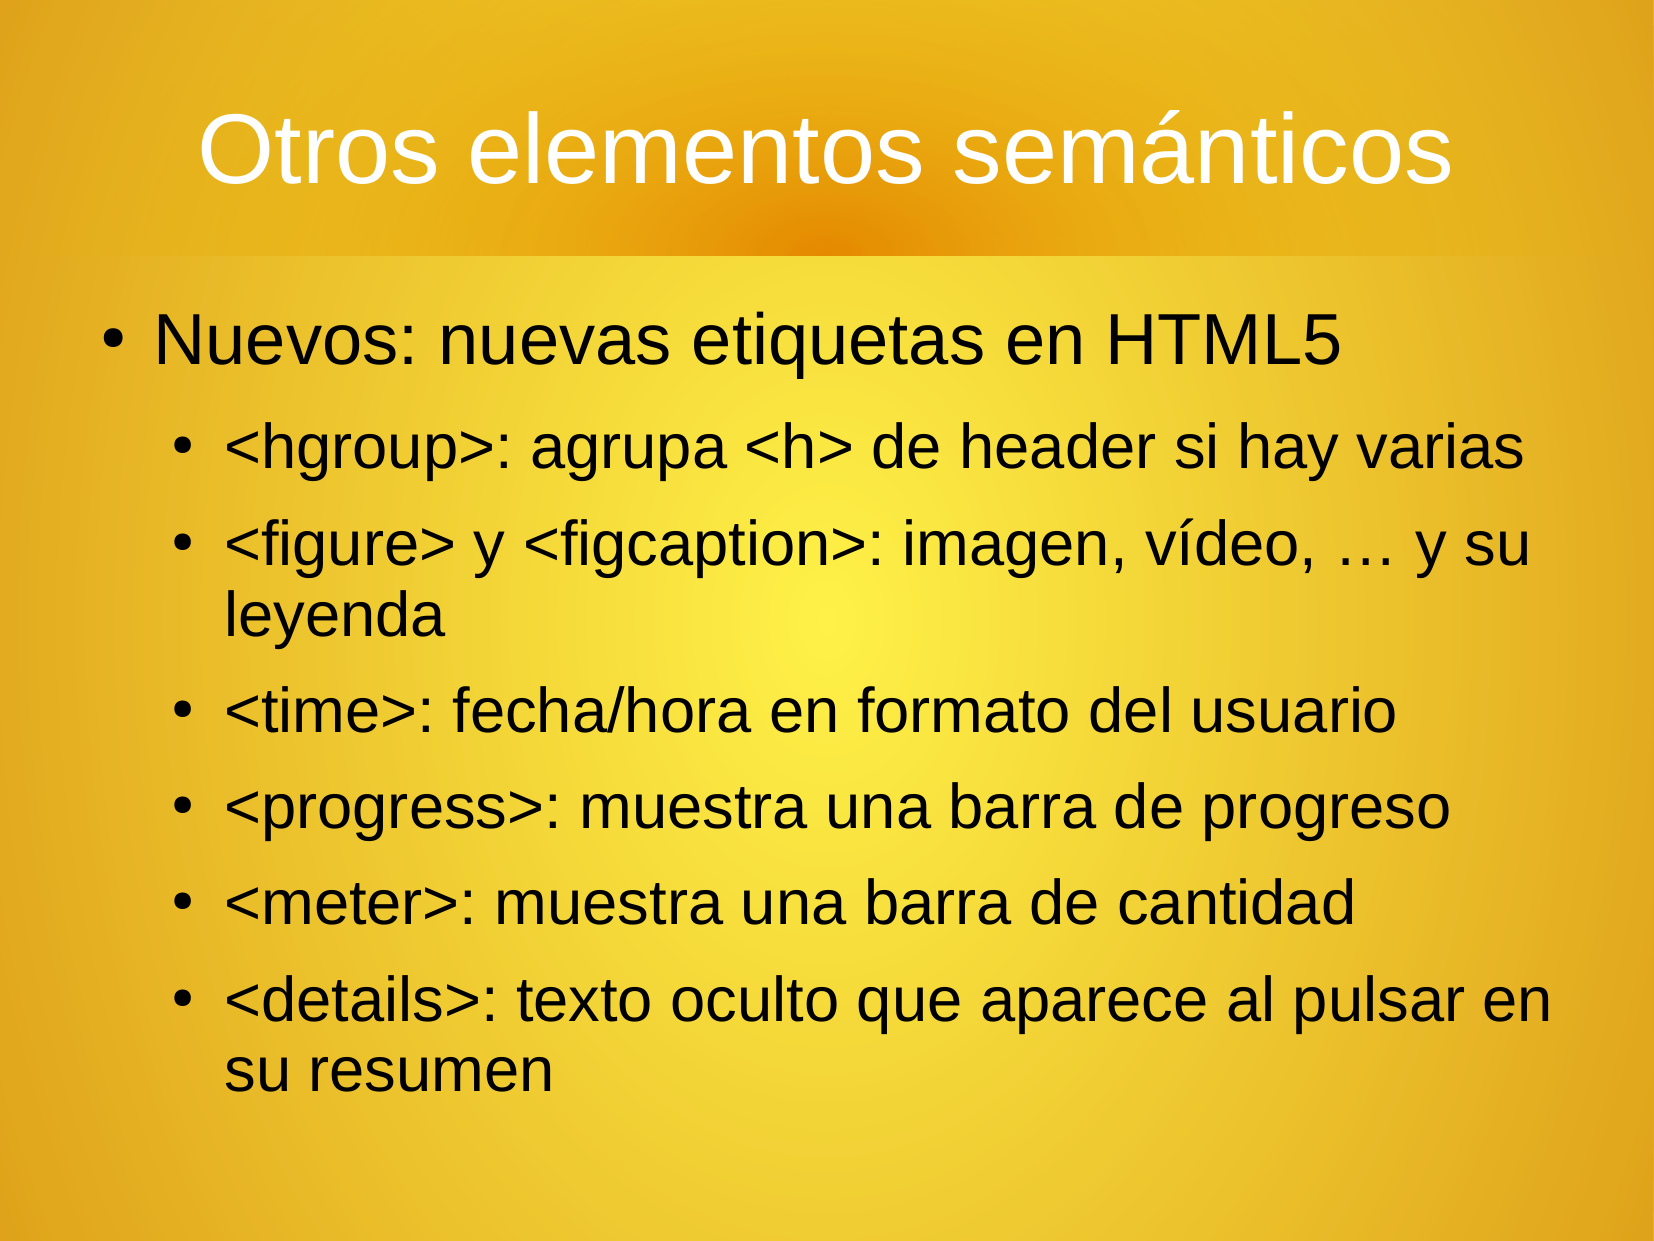

# Otros elementos semánticos
Nuevos: nuevas etiquetas en HTML5
<hgroup>: agrupa <h> de header si hay varias
<figure> y <figcaption>: imagen, vídeo, … y su leyenda
<time>: fecha/hora en formato del usuario
<progress>: muestra una barra de progreso
<meter>: muestra una barra de cantidad
<details>: texto oculto que aparece al pulsar en su resumen